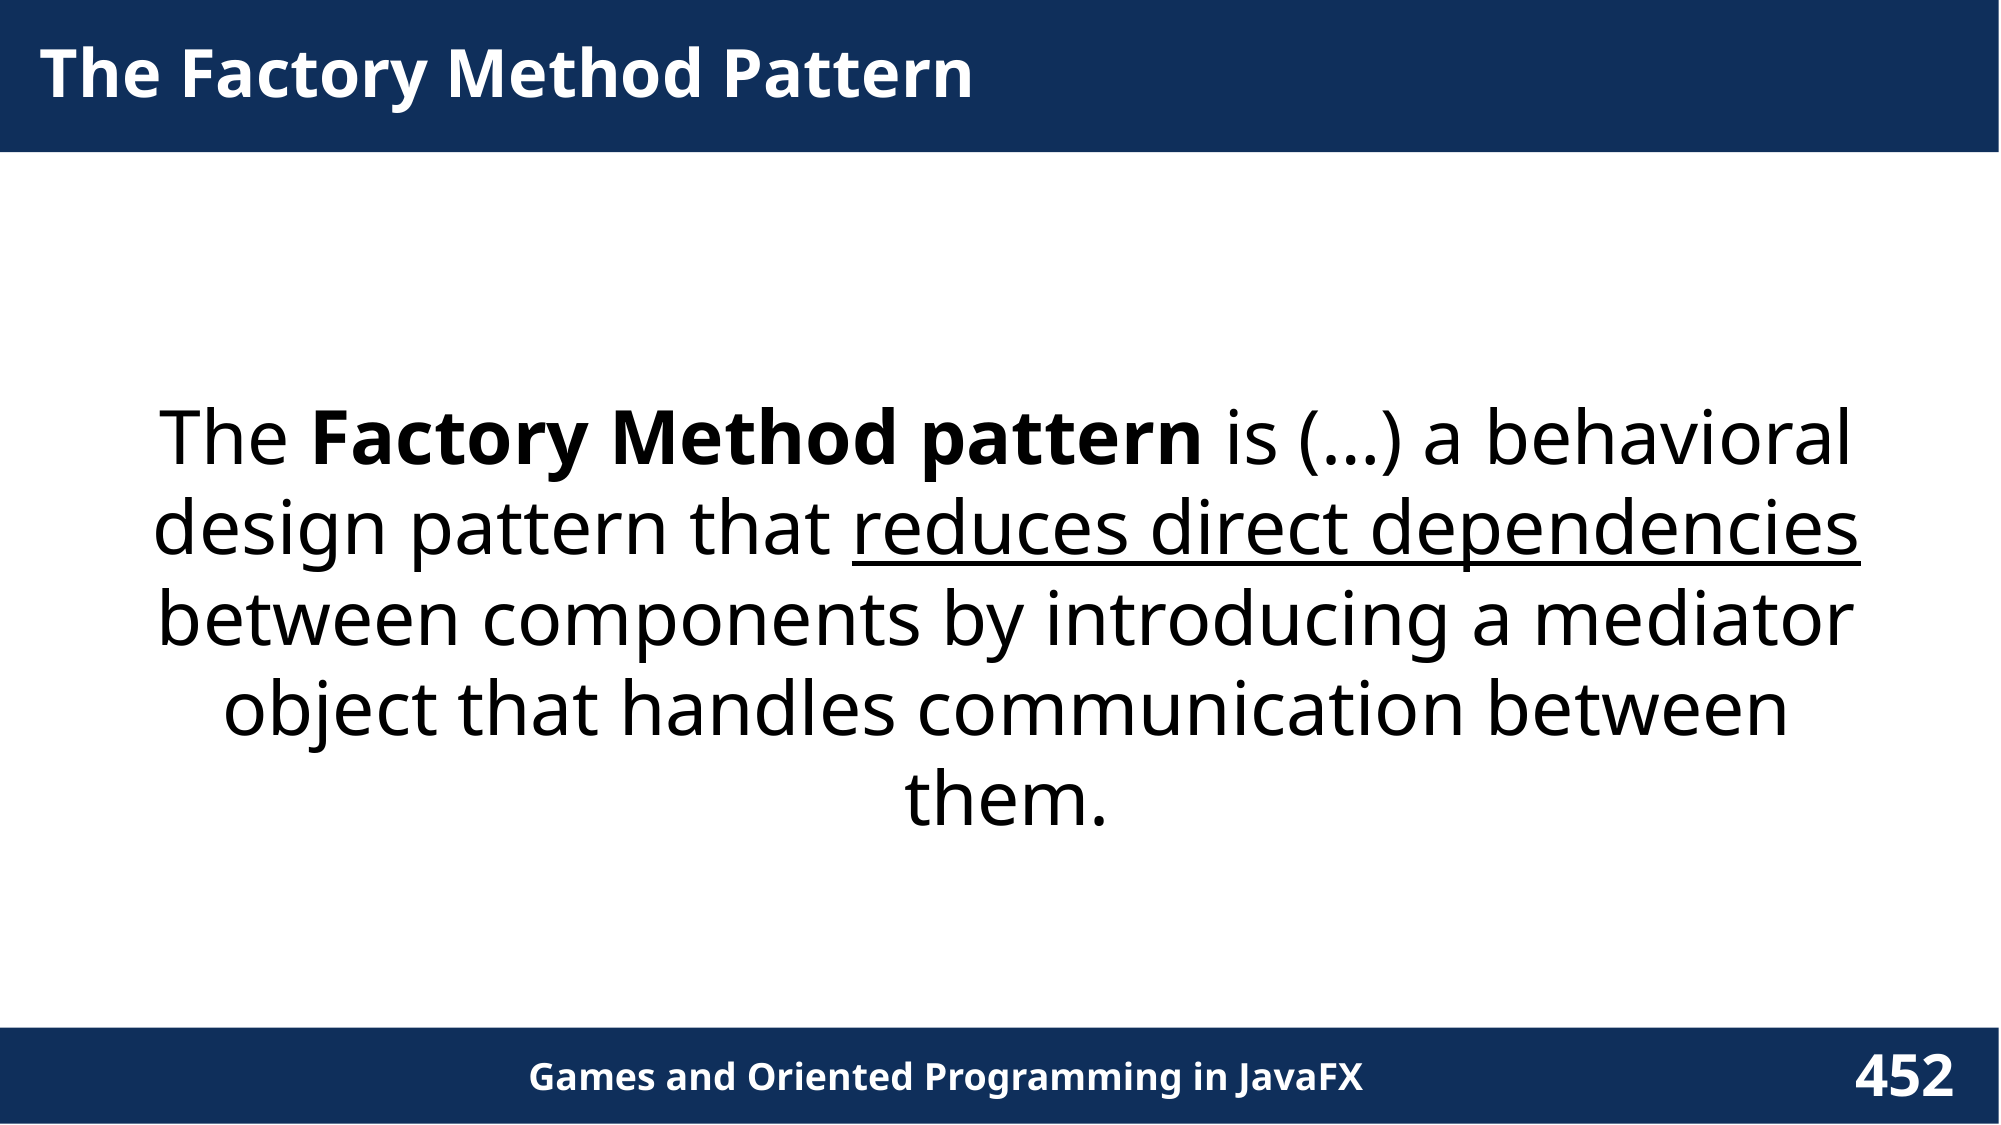

The Factory Method Pattern
The Factory Method pattern is (…) a behavioral design pattern that reduces direct dependencies between components by introducing a mediator object that handles communication between them.